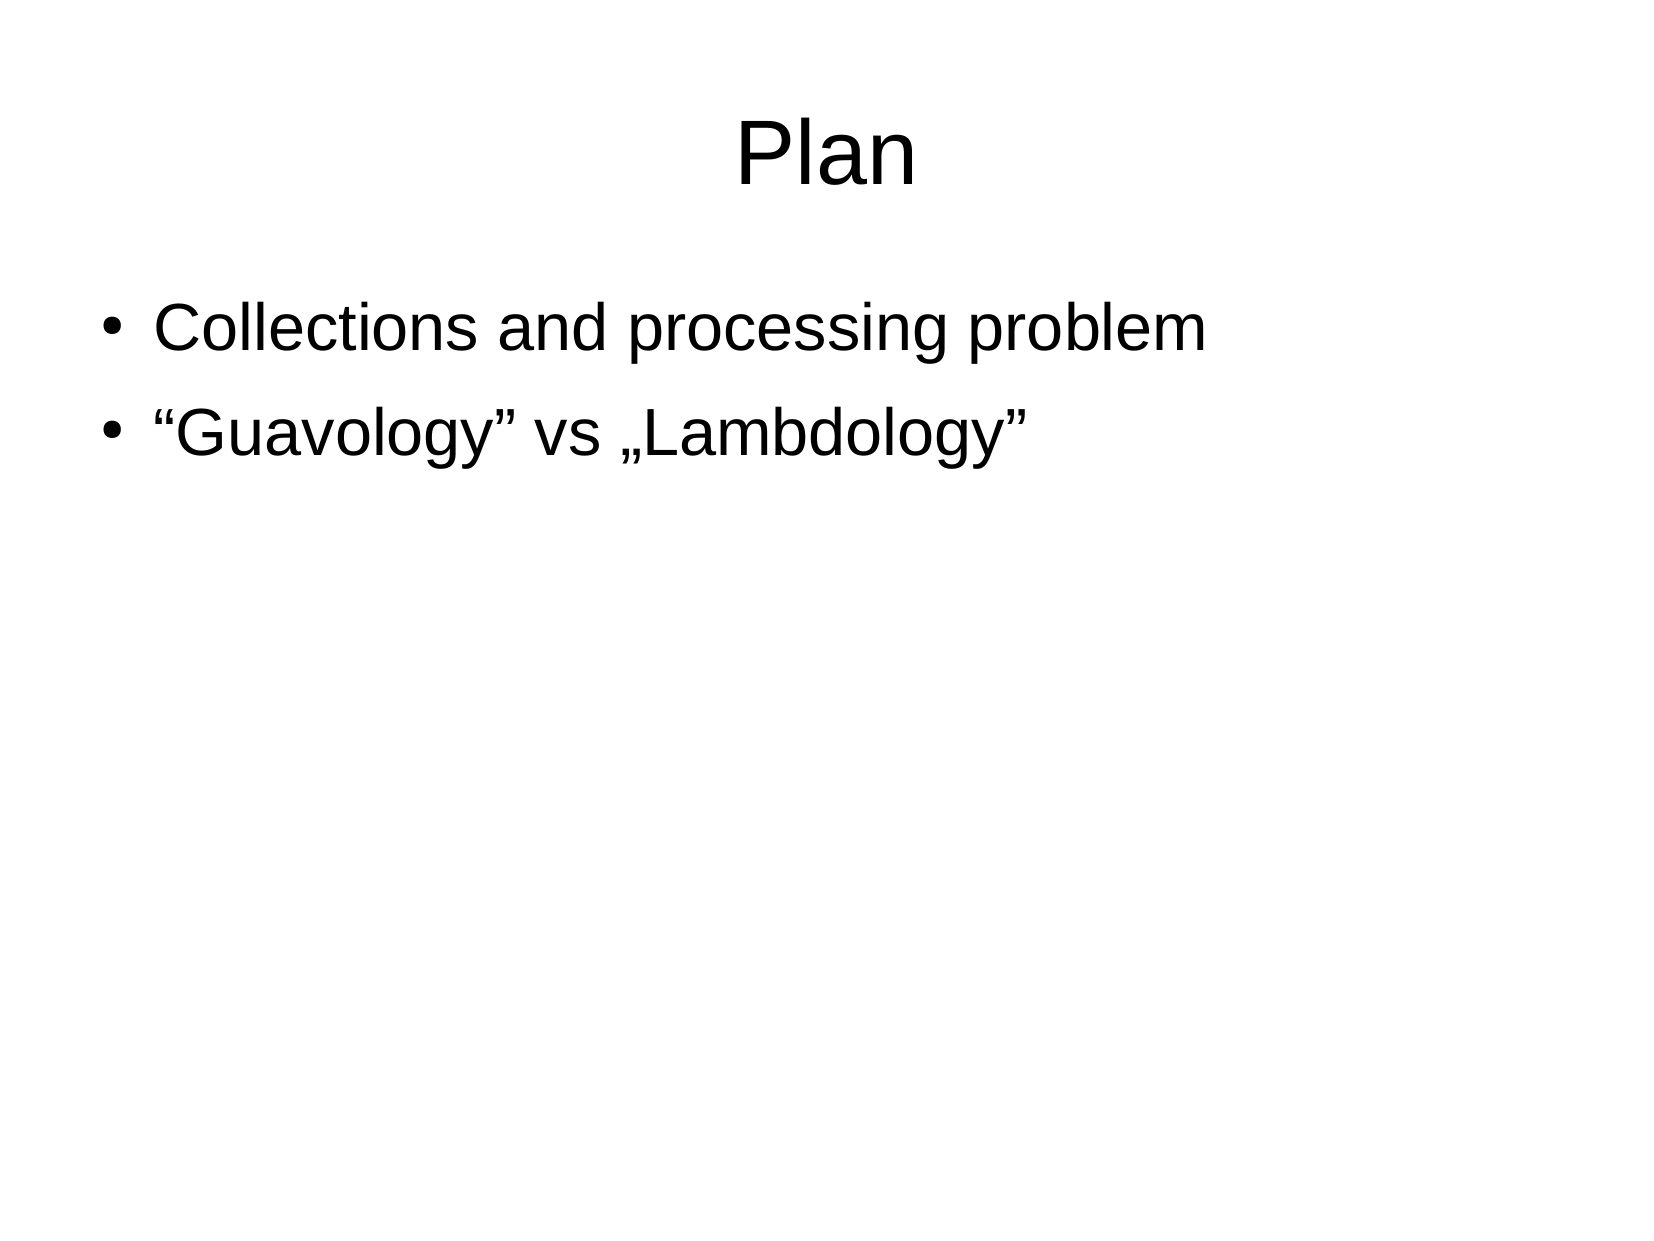

# Plan
Collections and processing problem
“Guavology” vs „Lambdology”